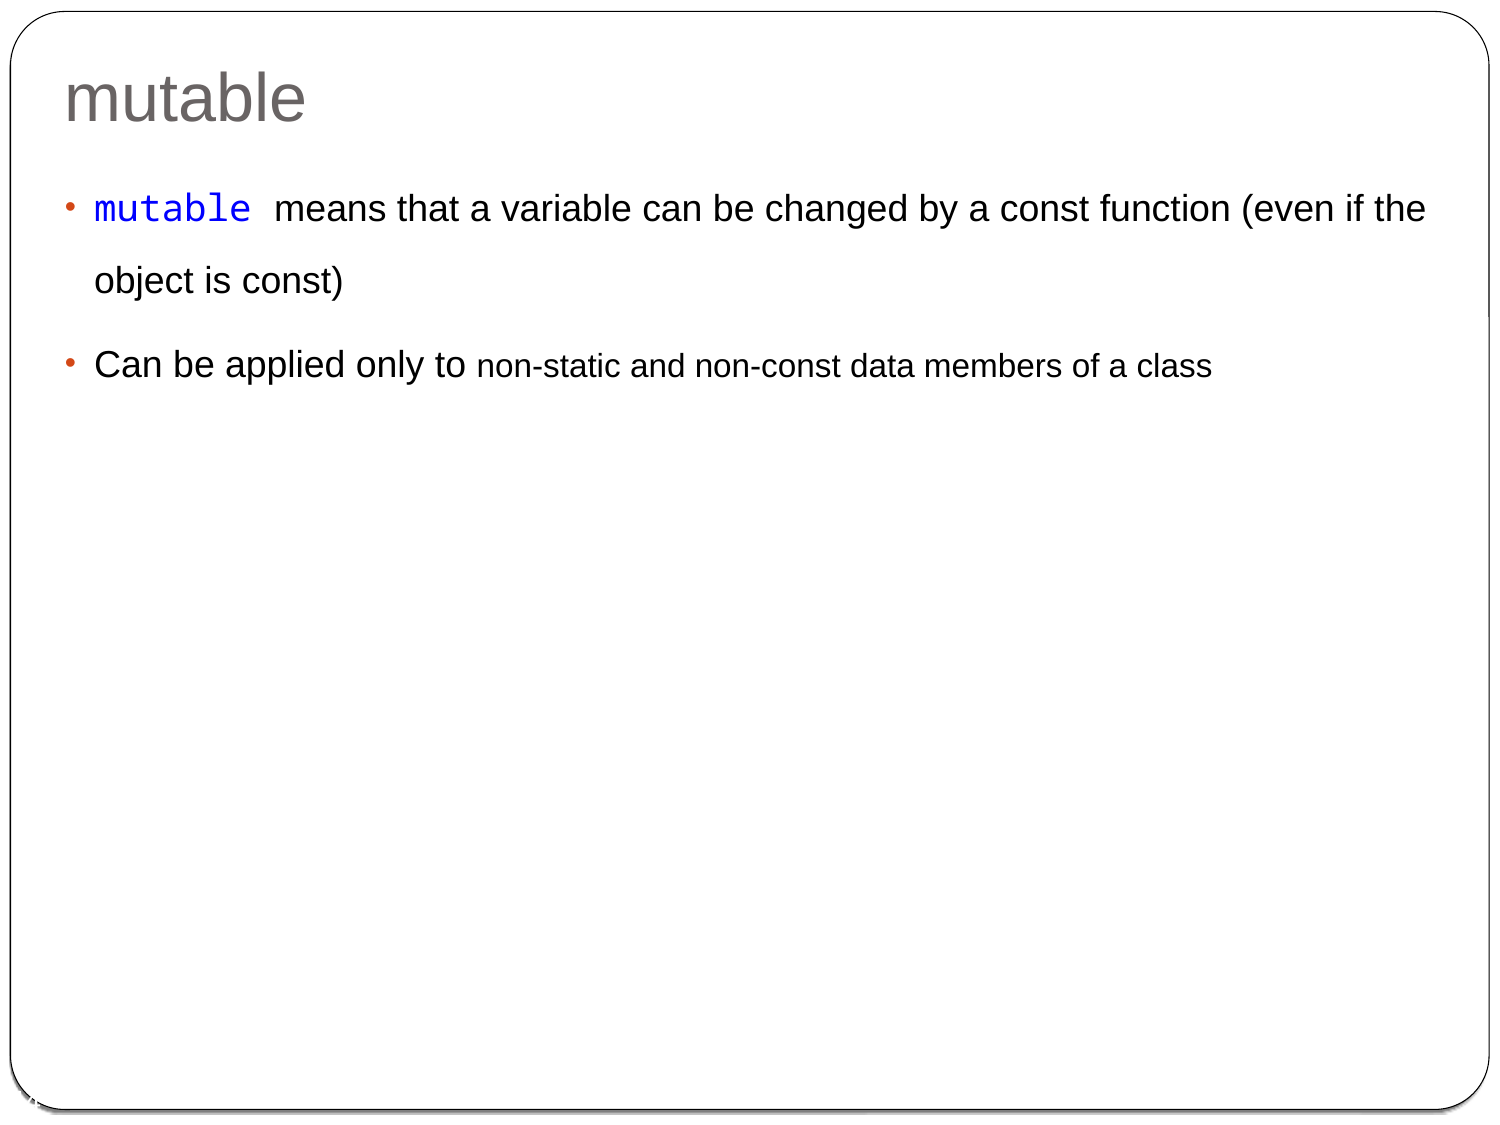

# mutable
mutable means that a variable can be changed by a const function (even if the object is const)
Can be applied only to non-static and non-const data members of a class